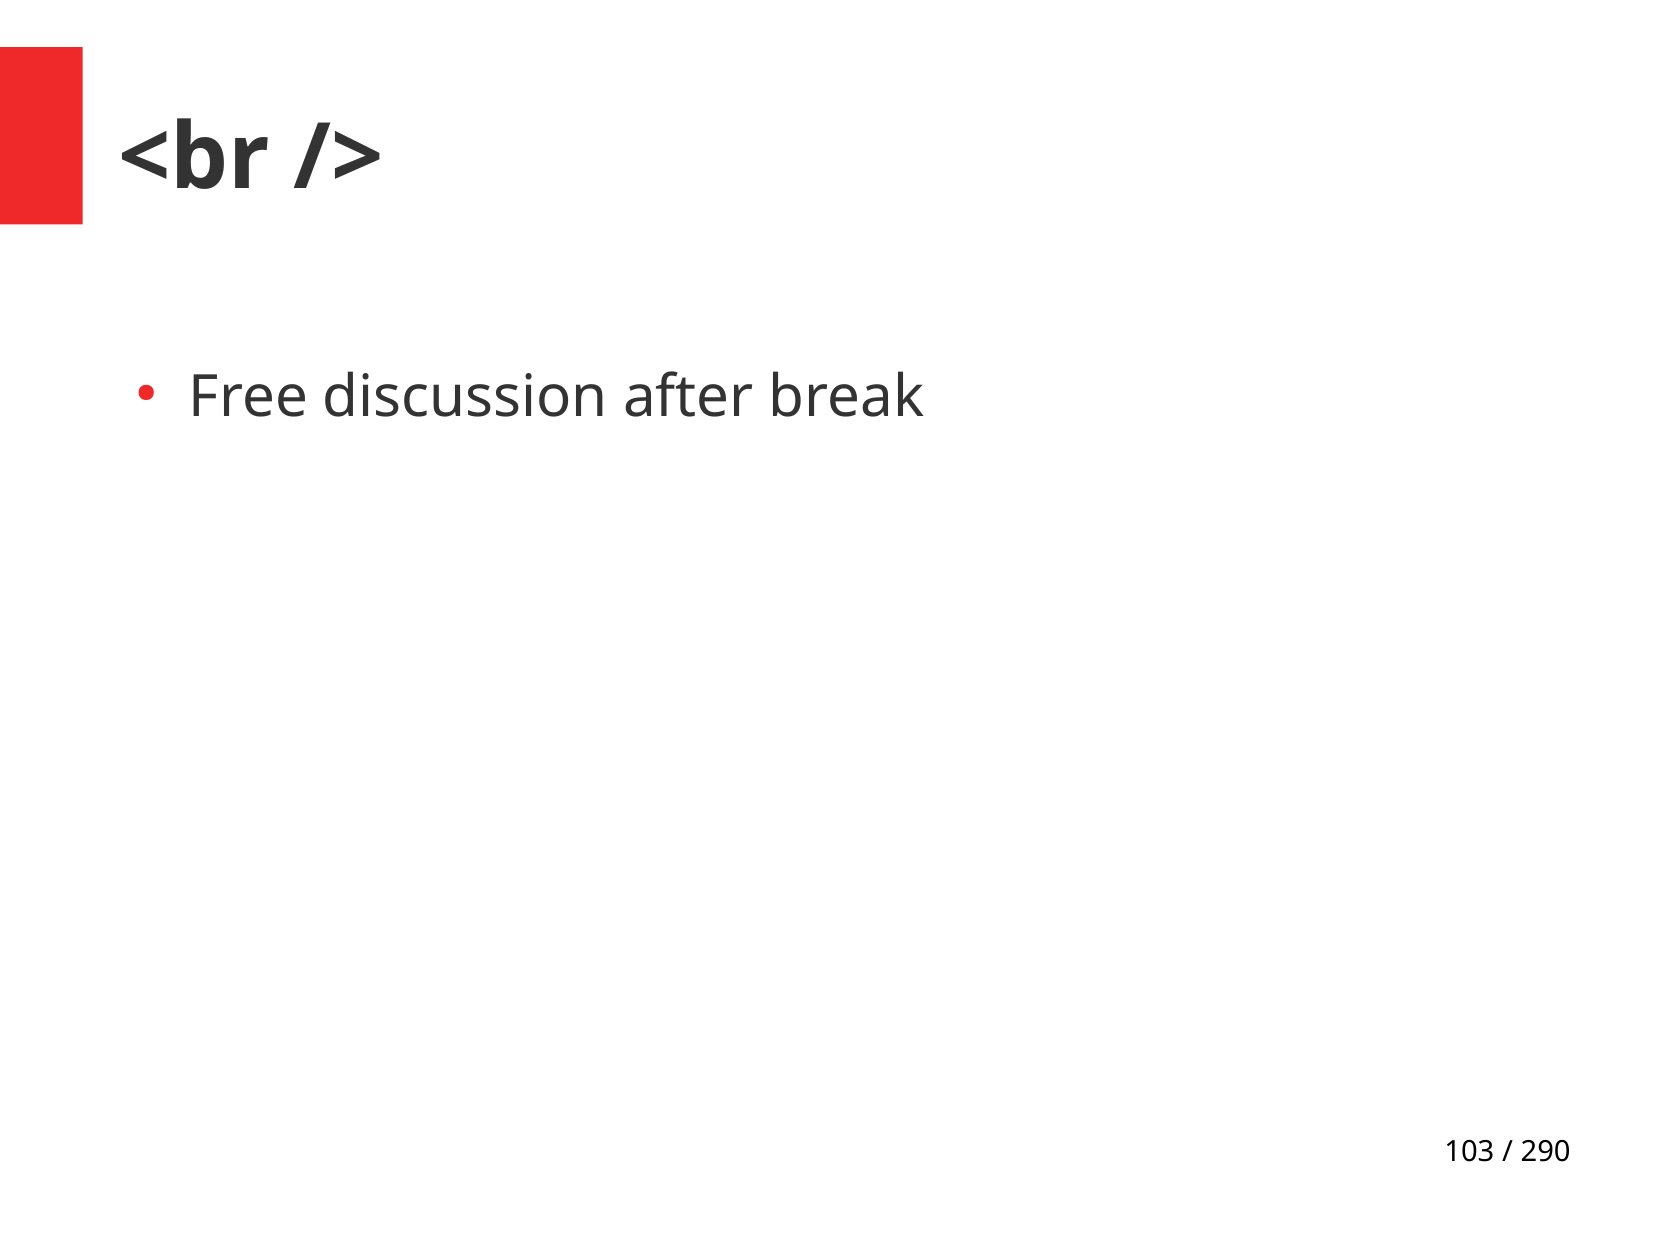

# <br />
Free discussion after break
103